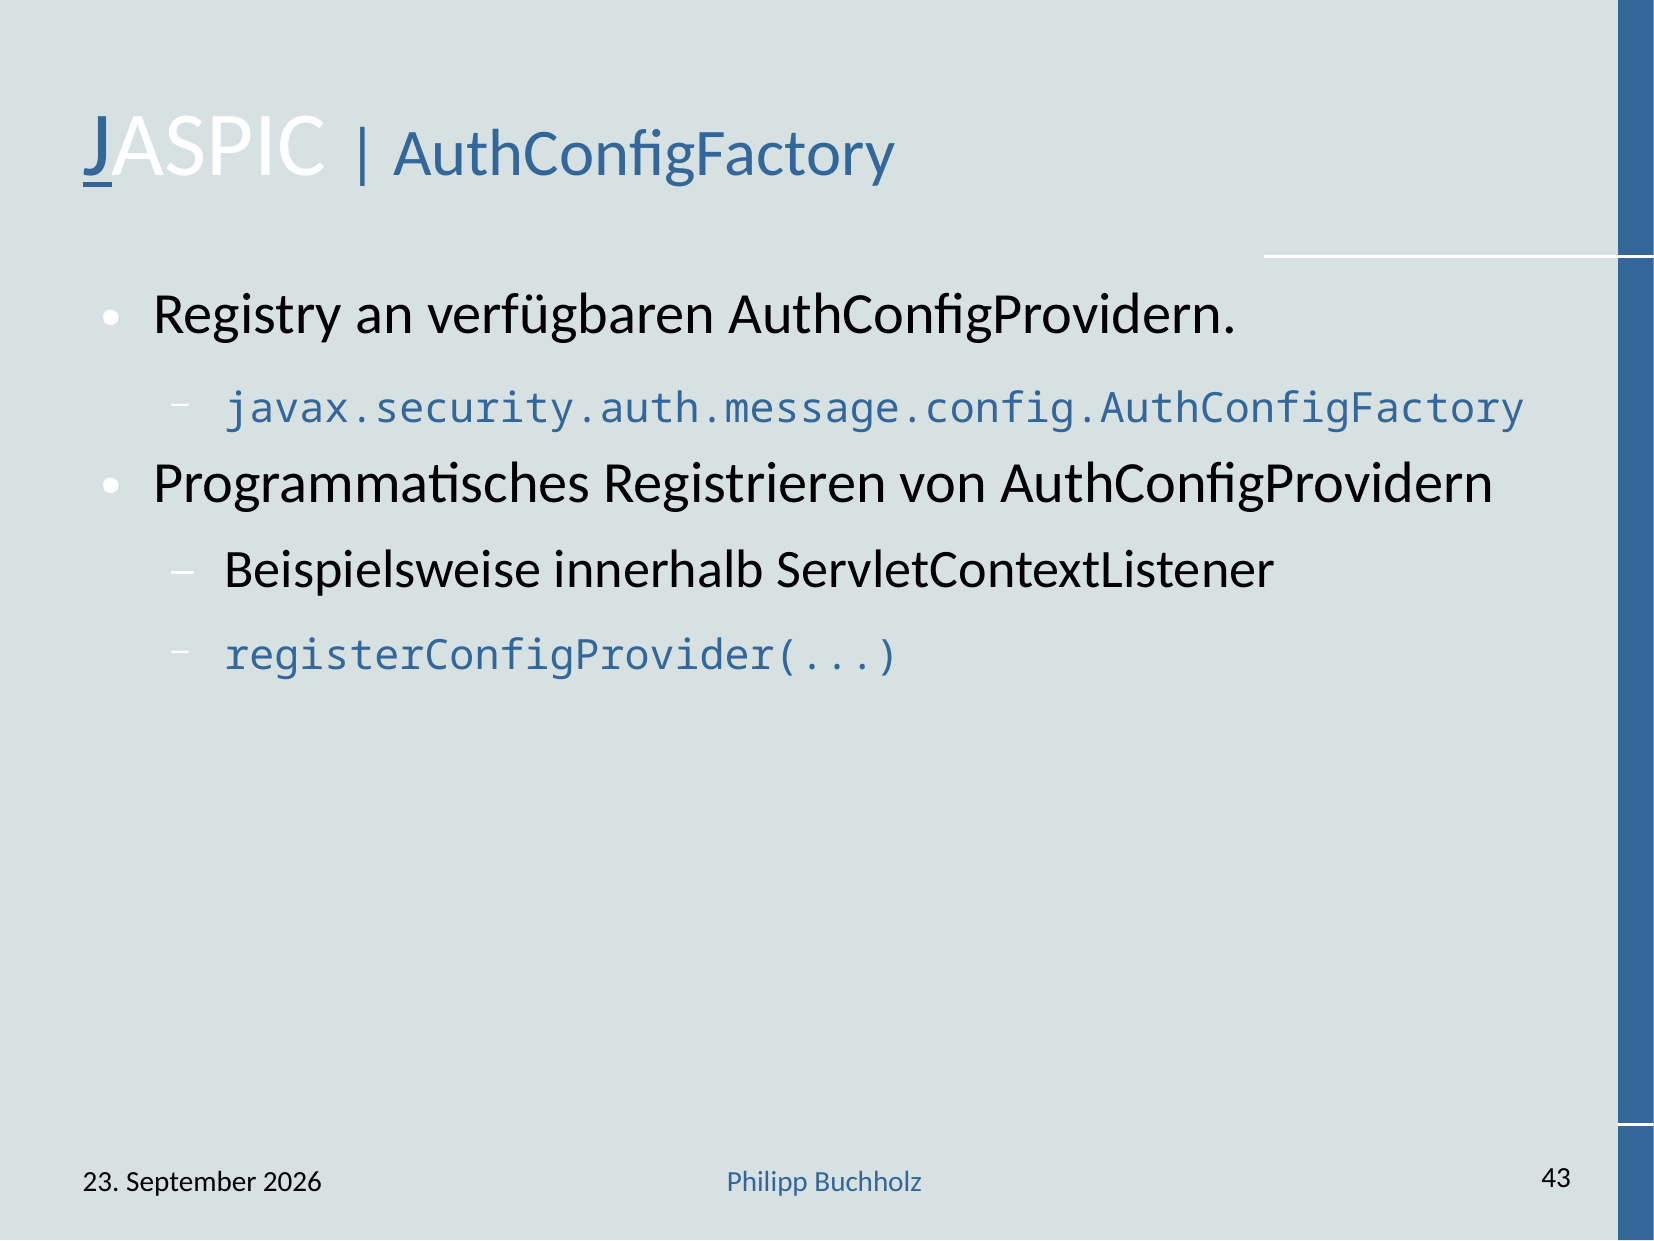

# JASPIC | AuthConfigFactory
Registry an verfügbaren AuthConfigProvidern.
javax.security.auth.message.config.AuthConfigFactory
Programmatisches Registrieren von AuthConfigProvidern
Beispielsweise innerhalb ServletContextListener
registerConfigProvider(...)
43